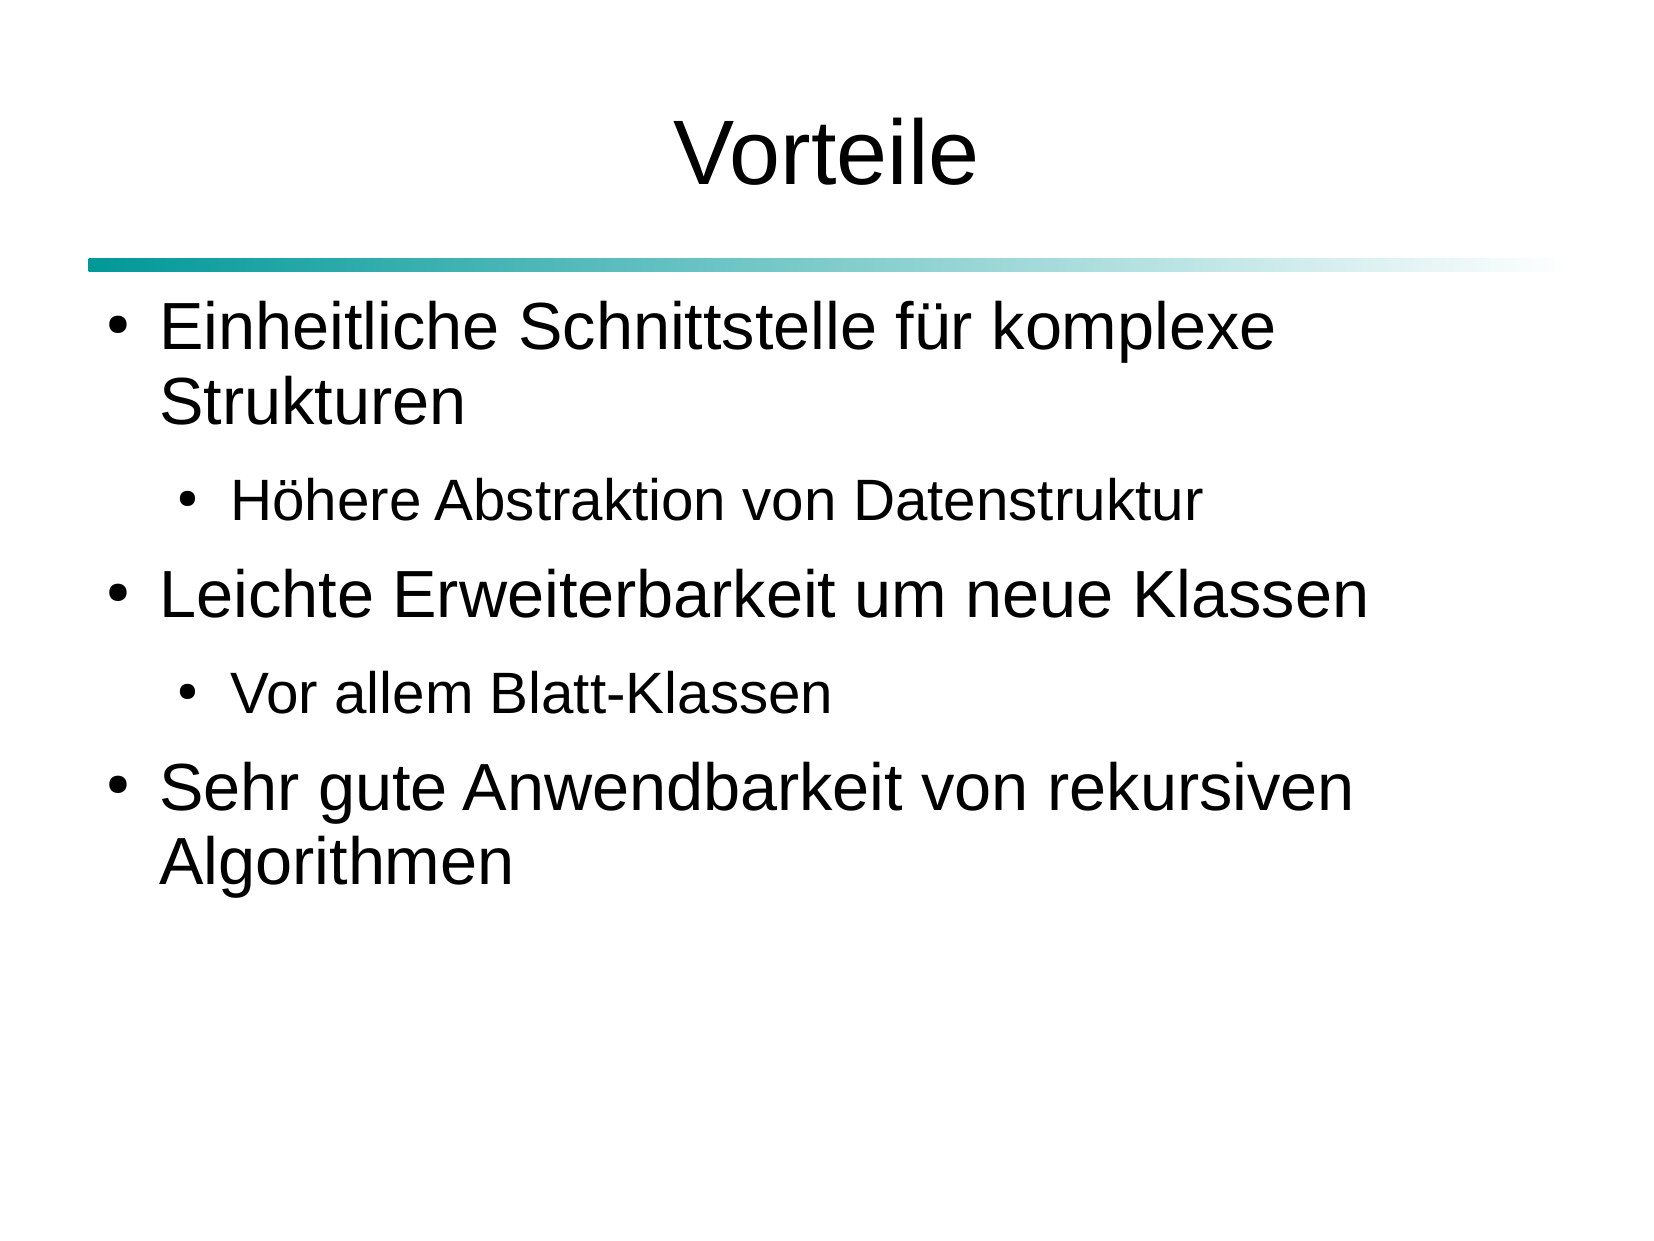

# Vorteile
Einheitliche Schnittstelle für komplexe Strukturen
Höhere Abstraktion von Datenstruktur
Leichte Erweiterbarkeit um neue Klassen
Vor allem Blatt-Klassen
Sehr gute Anwendbarkeit von rekursiven Algorithmen